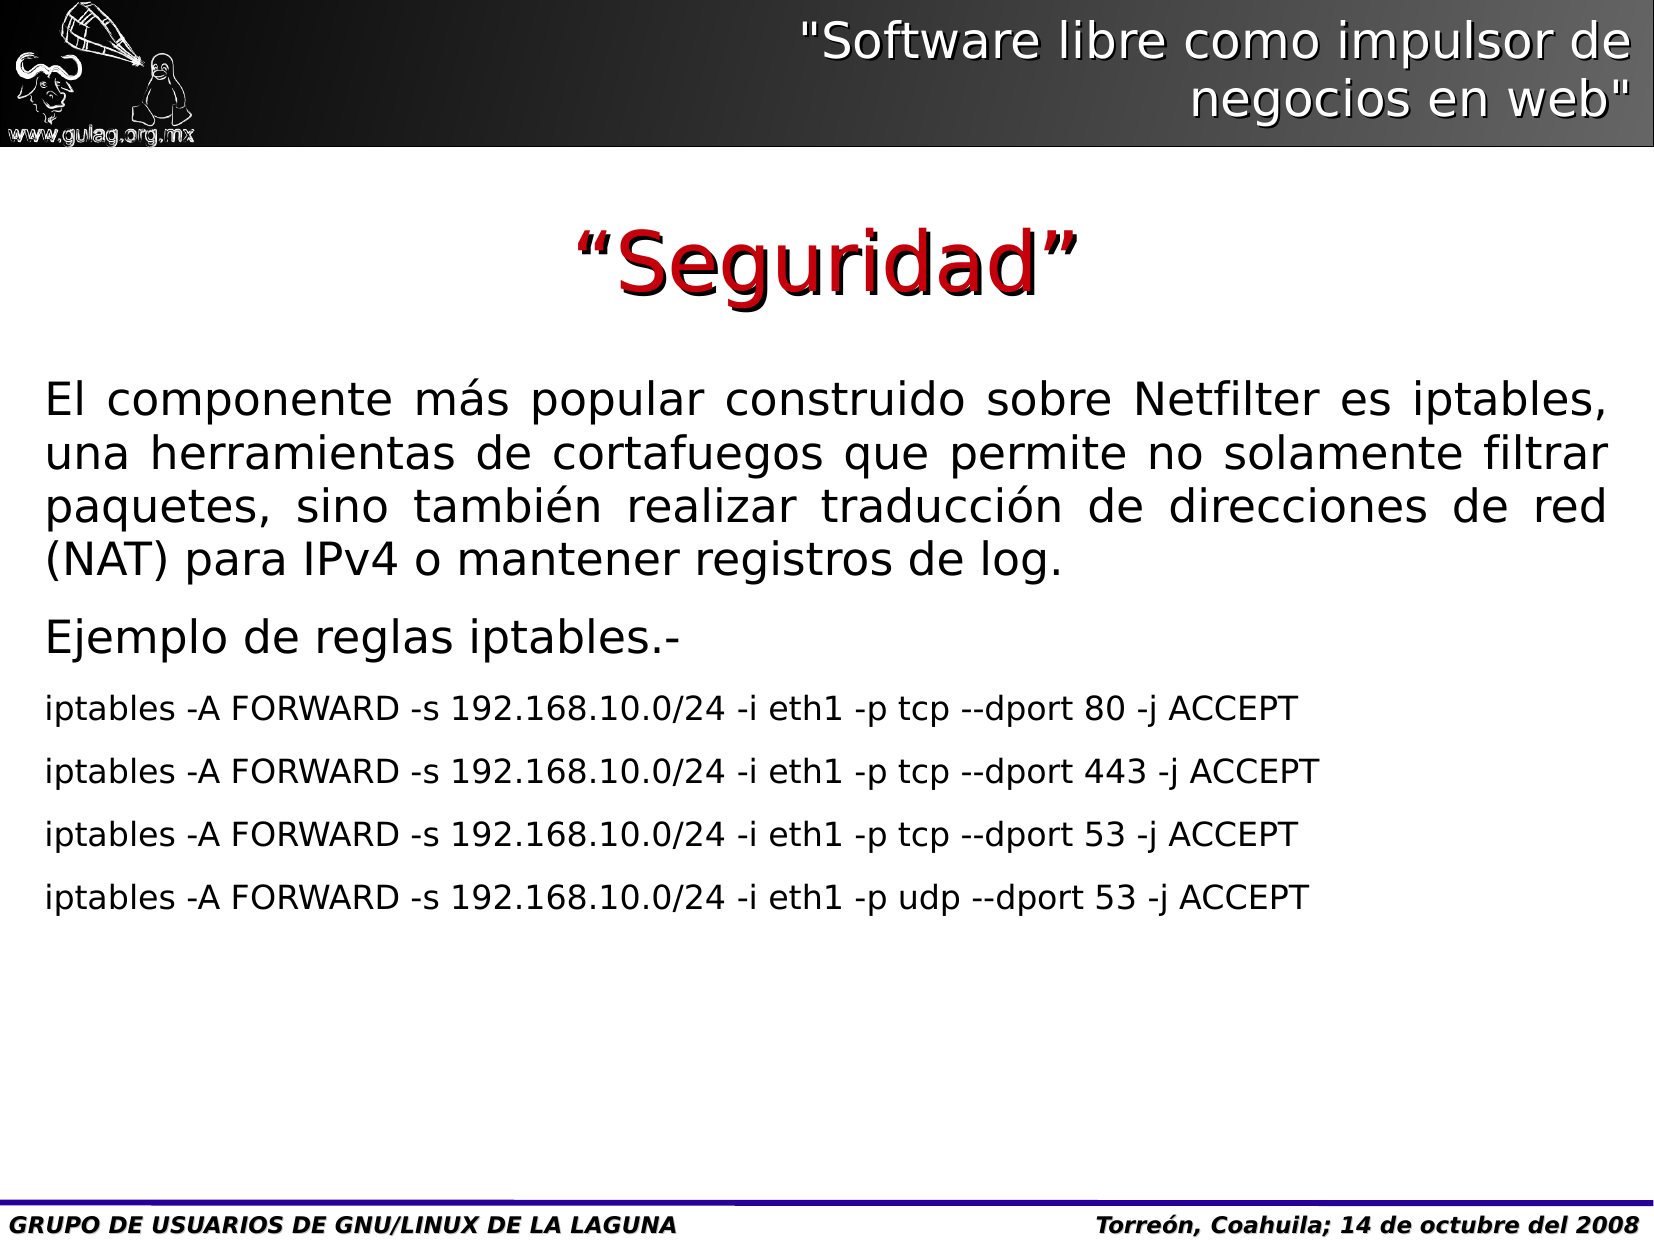

"Software libre como impulsor de negocios en web"
GRUPO DE USUARIOS DE GNU/LINUX DE LA LAGUNA
Torreón, Coahuila; 14 de octubre del 2008
“Seguridad”
El componente más popular construido sobre Netfilter es iptables, una herramientas de cortafuegos que permite no solamente filtrar paquetes, sino también realizar traducción de direcciones de red (NAT) para IPv4 o mantener registros de log.
Ejemplo de reglas iptables.-
iptables -A FORWARD -s 192.168.10.0/24 -i eth1 -p tcp --dport 80 -j ACCEPT
iptables -A FORWARD -s 192.168.10.0/24 -i eth1 -p tcp --dport 443 -j ACCEPT
iptables -A FORWARD -s 192.168.10.0/24 -i eth1 -p tcp --dport 53 -j ACCEPT
iptables -A FORWARD -s 192.168.10.0/24 -i eth1 -p udp --dport 53 -j ACCEPT